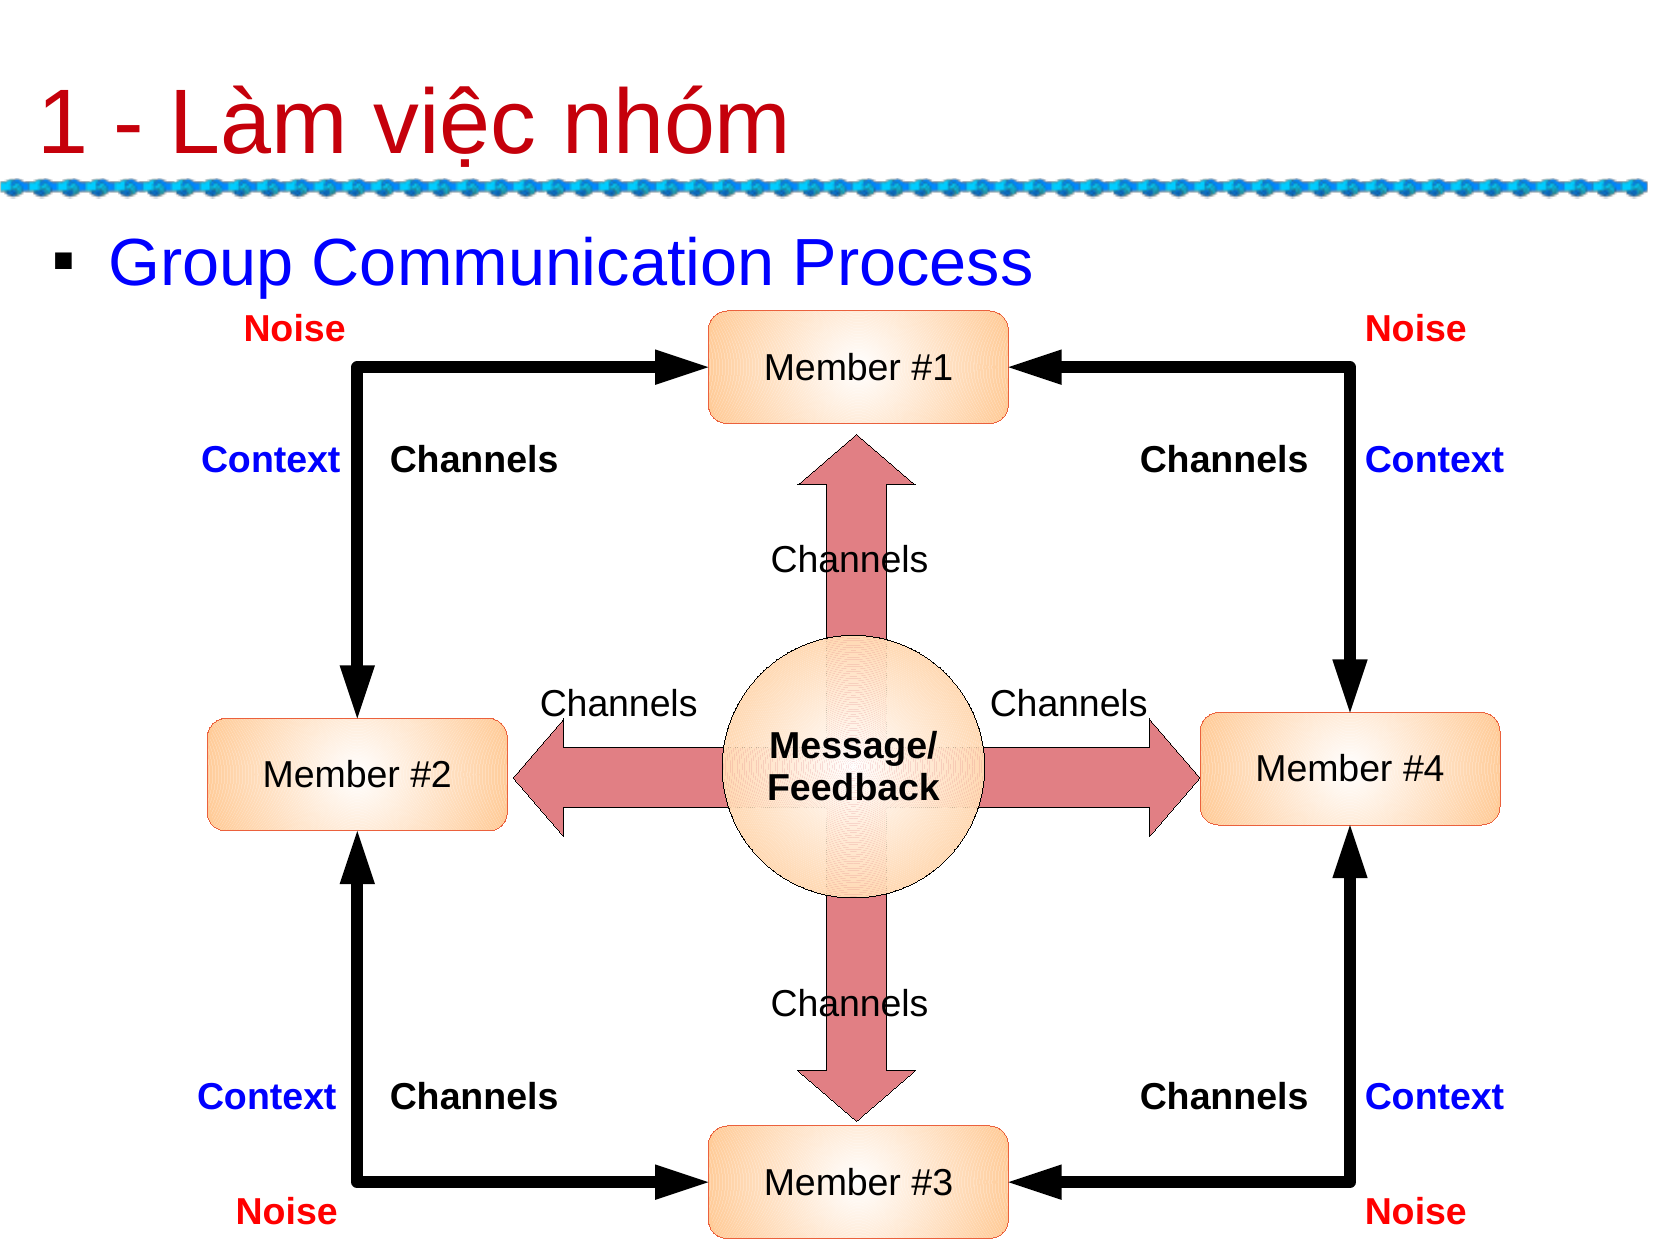

# 1 - Làm việc nhóm
Group Communication Process
Noise
Noise
Member #1
Context
Channels
Channels
Context
Channels
Message/
Feedback
Channels
Channels
Member #4
Member #2
Channels
Context
Channels
Channels
Context
Member #3
Noise
Noise